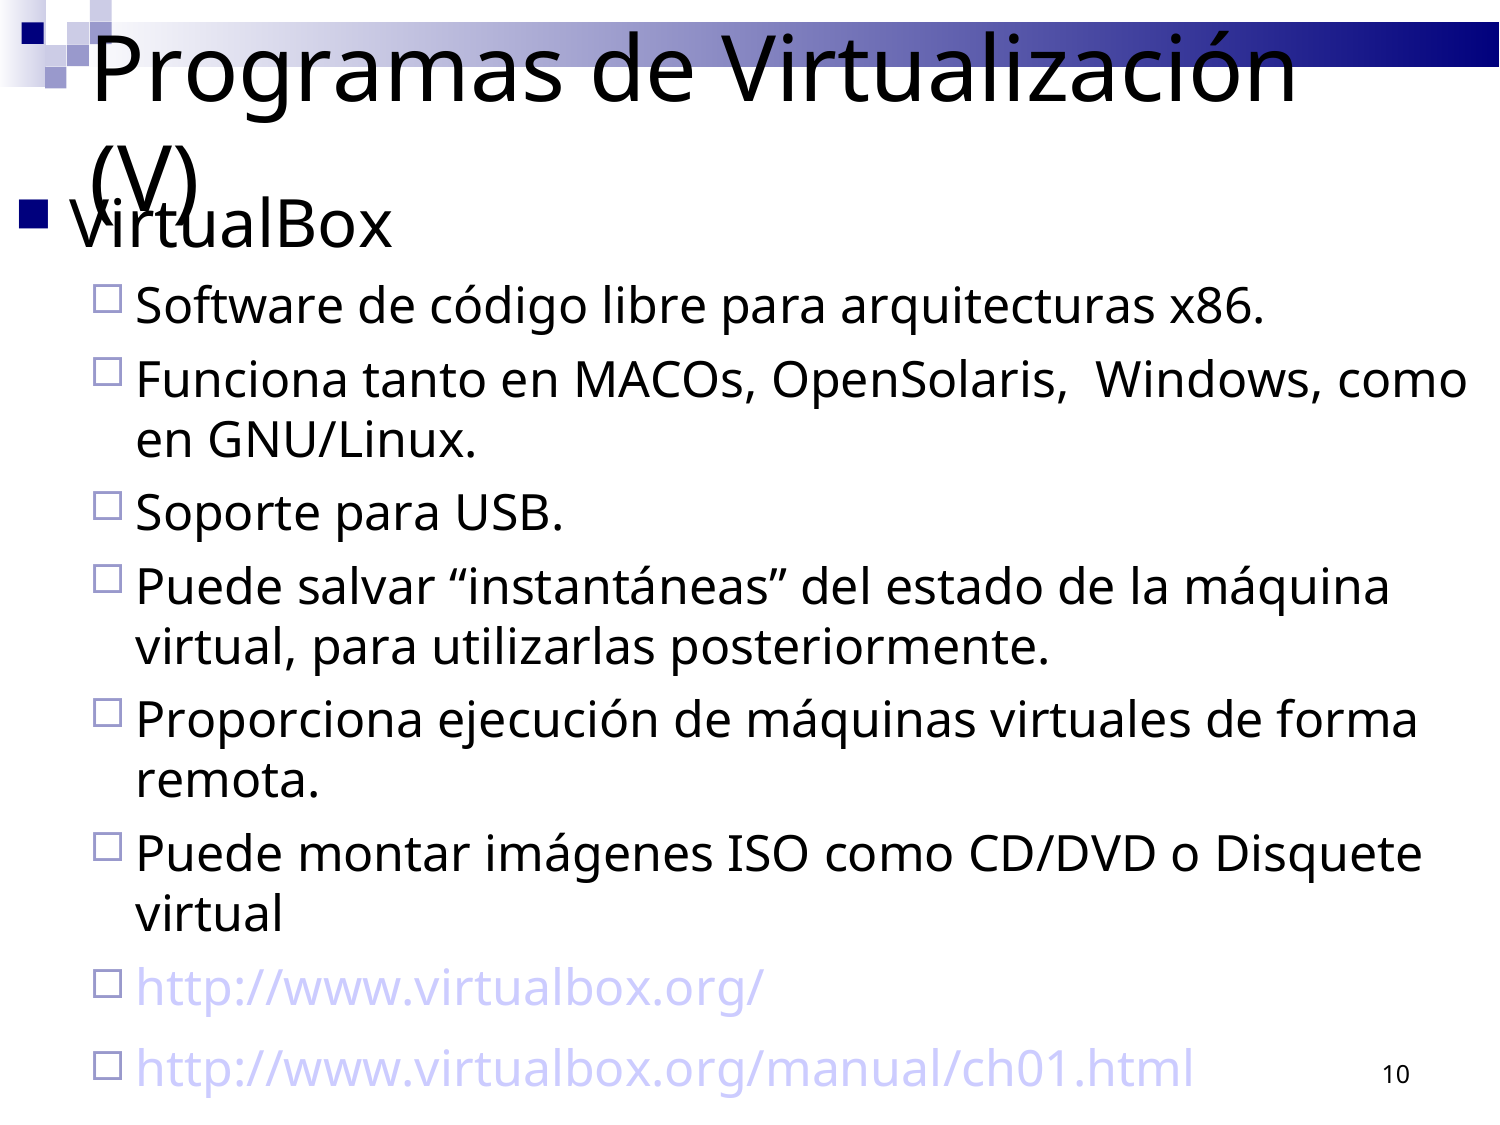

Programas de Virtualización (V)
VirtualBox
Software de código libre para arquitecturas x86.
Funciona tanto en MACOs, OpenSolaris, Windows, como en GNU/Linux.
Soporte para USB.
Puede salvar “instantáneas” del estado de la máquina virtual, para utilizarlas posteriormente.
Proporciona ejecución de máquinas virtuales de forma remota.
Puede montar imágenes ISO como CD/DVD o Disquete virtual
http://www.virtualbox.org/
http://www.virtualbox.org/manual/ch01.html